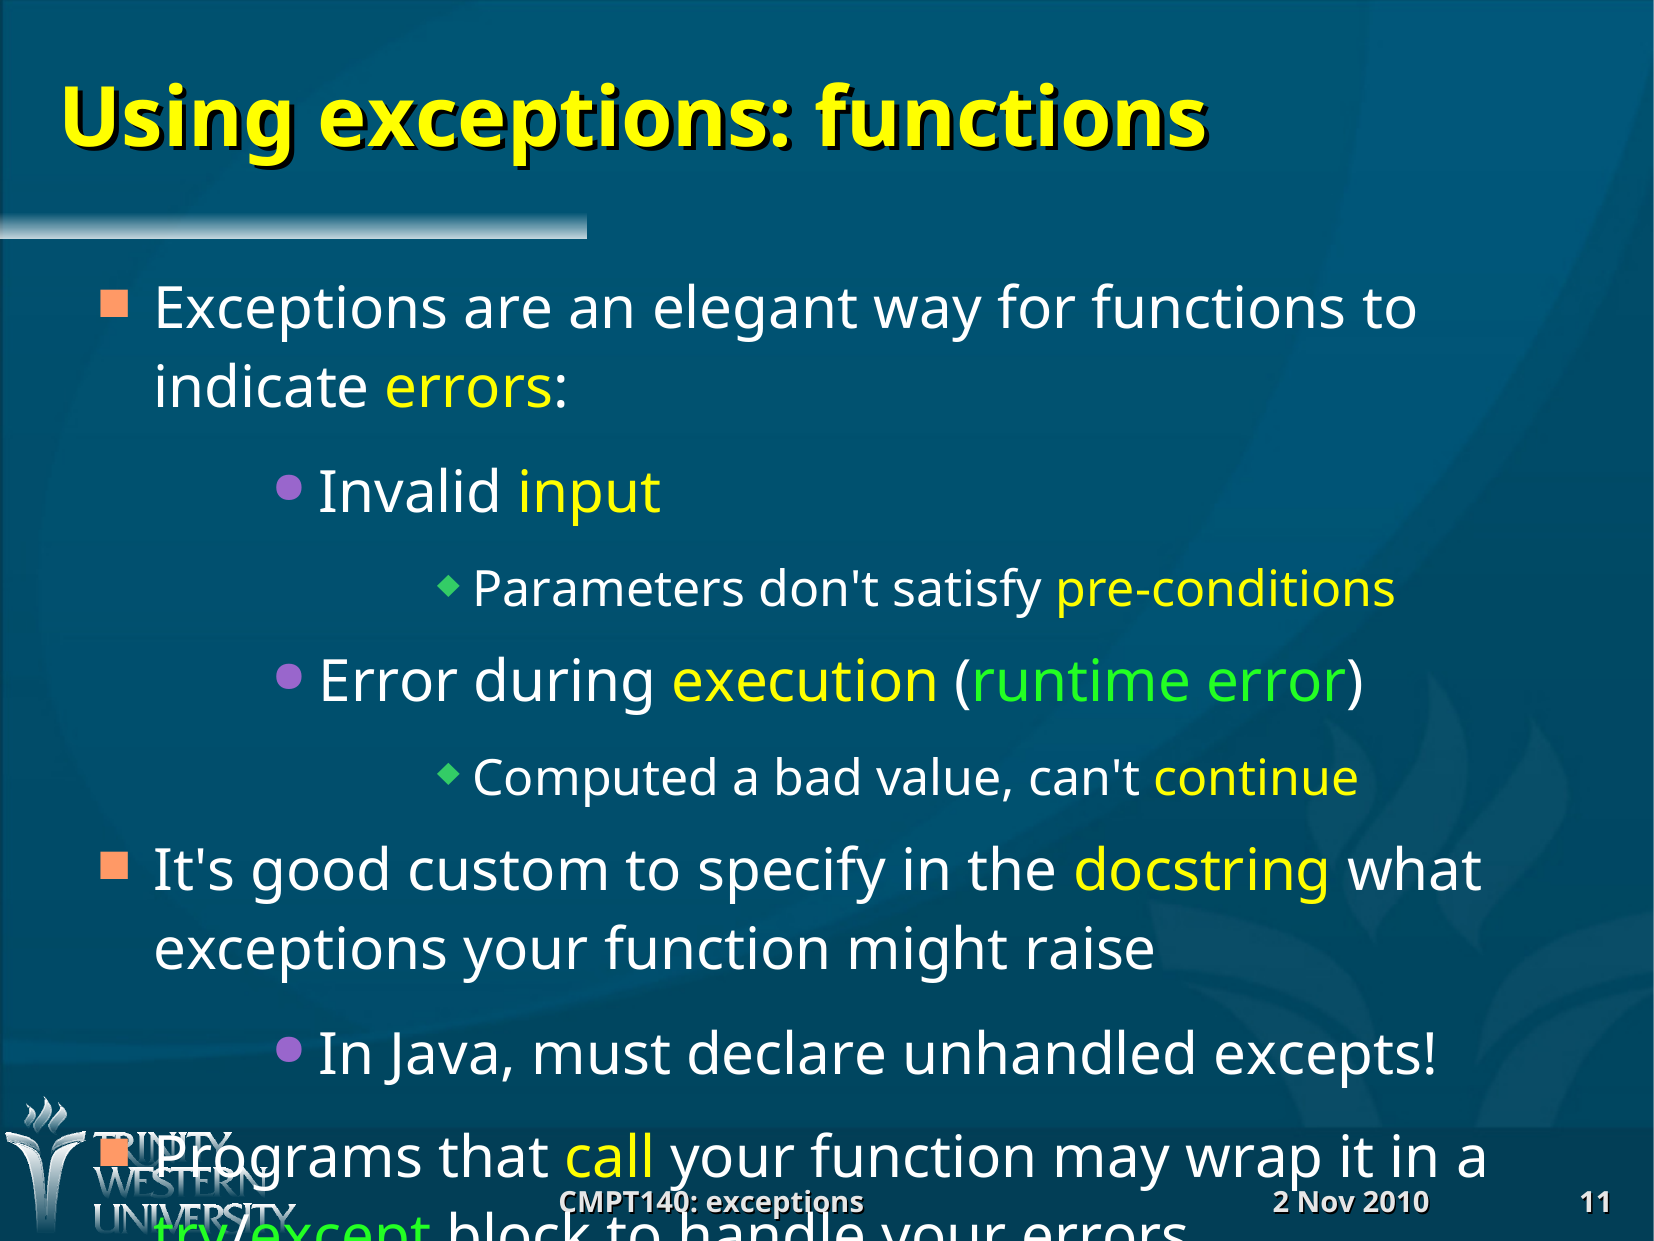

# Using exceptions: functions
Exceptions are an elegant way for functions to indicate errors:
Invalid input
Parameters don't satisfy pre-conditions
Error during execution (runtime error)
Computed a bad value, can't continue
It's good custom to specify in the docstring what exceptions your function might raise
In Java, must declare unhandled excepts!
Programs that call your function may wrap it in a try/except block to handle your errors
CMPT140: exceptions
2 Nov 2010
11